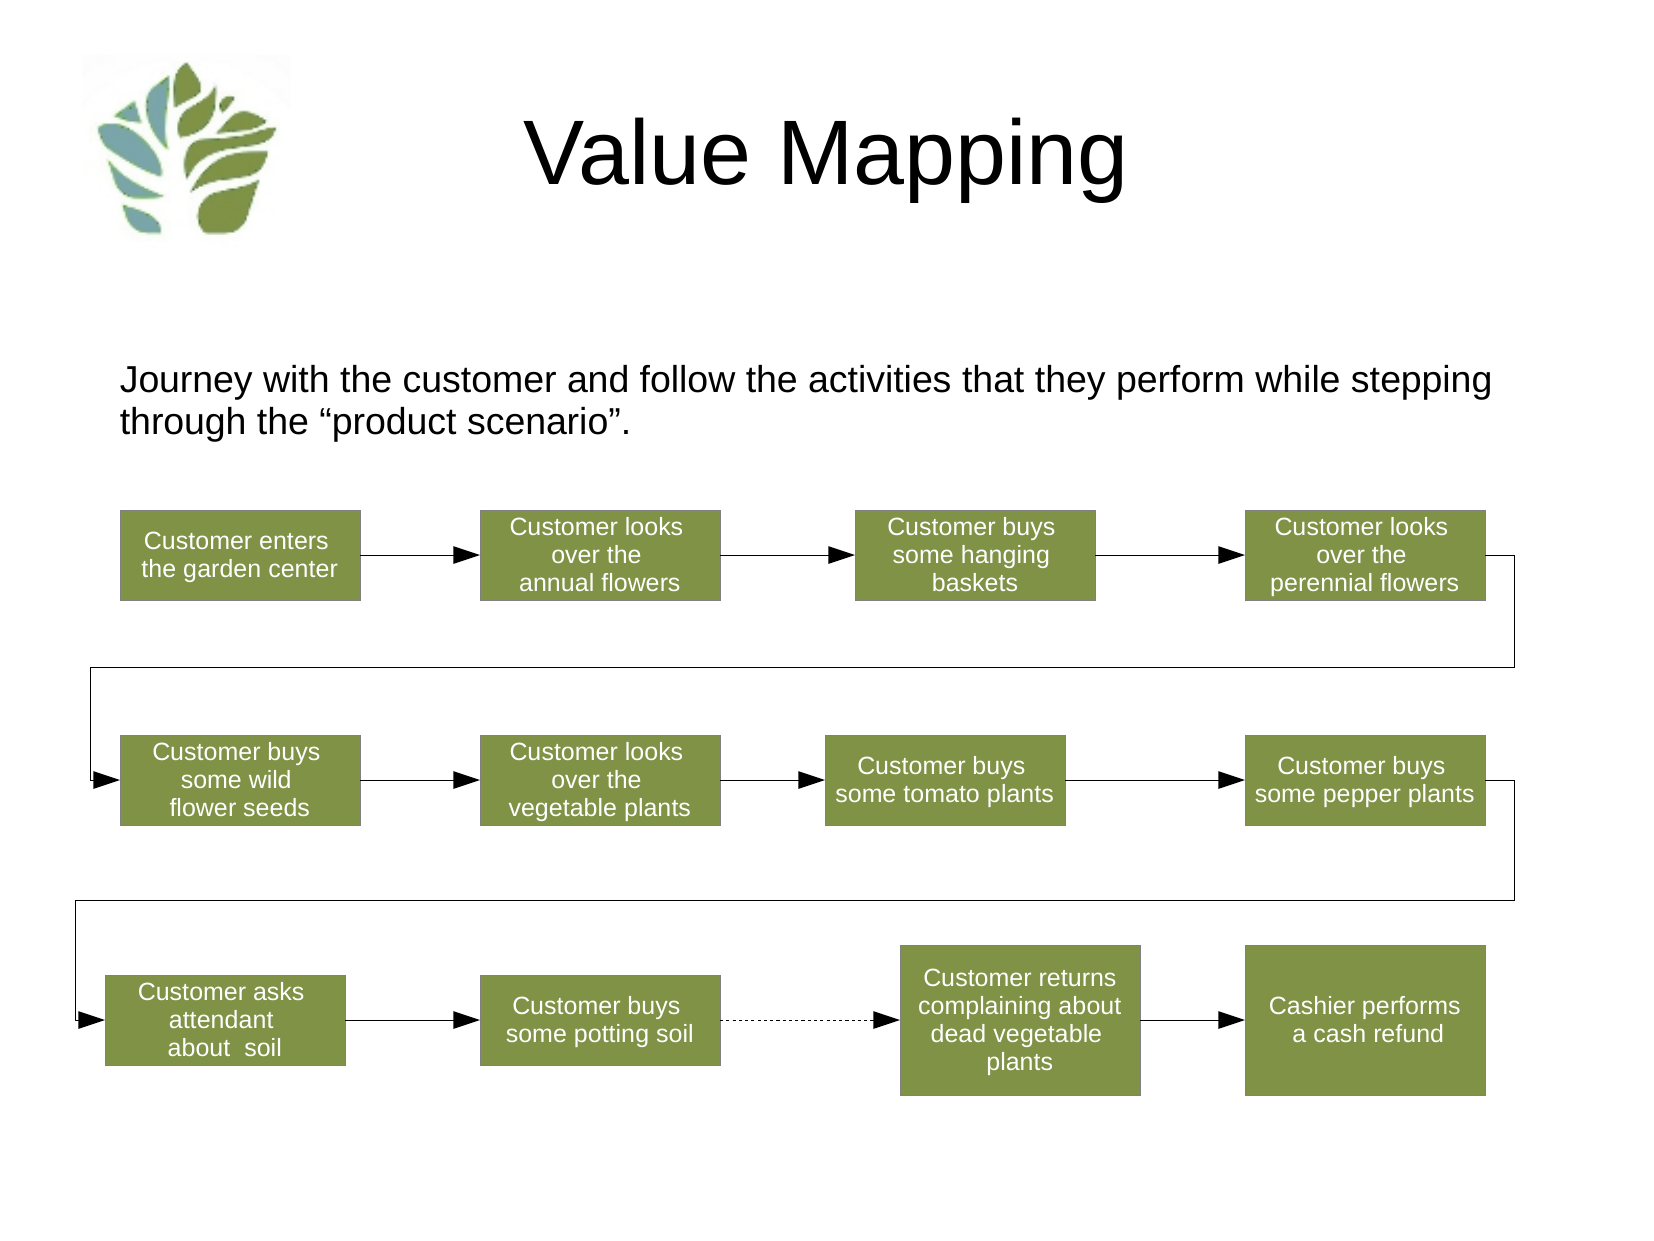

# Value Mapping
Journey with the customer and follow the activities that they perform while stepping through the “product scenario”.
Customer enters
the garden center
Customer looks
over the
annual flowers
Customer buys
some hanging
baskets
Customer looks
over the
perennial flowers
Customer buys
some wild
flower seeds
Customer looks
over the
vegetable plants
Customer buys
some tomato plants
Customer buys
some pepper plants
Customer returns
 complaining about
dead vegetable
plants
Cashier performs
 a cash refund
Customer asks
attendant
about soil
Customer buys
some potting soil